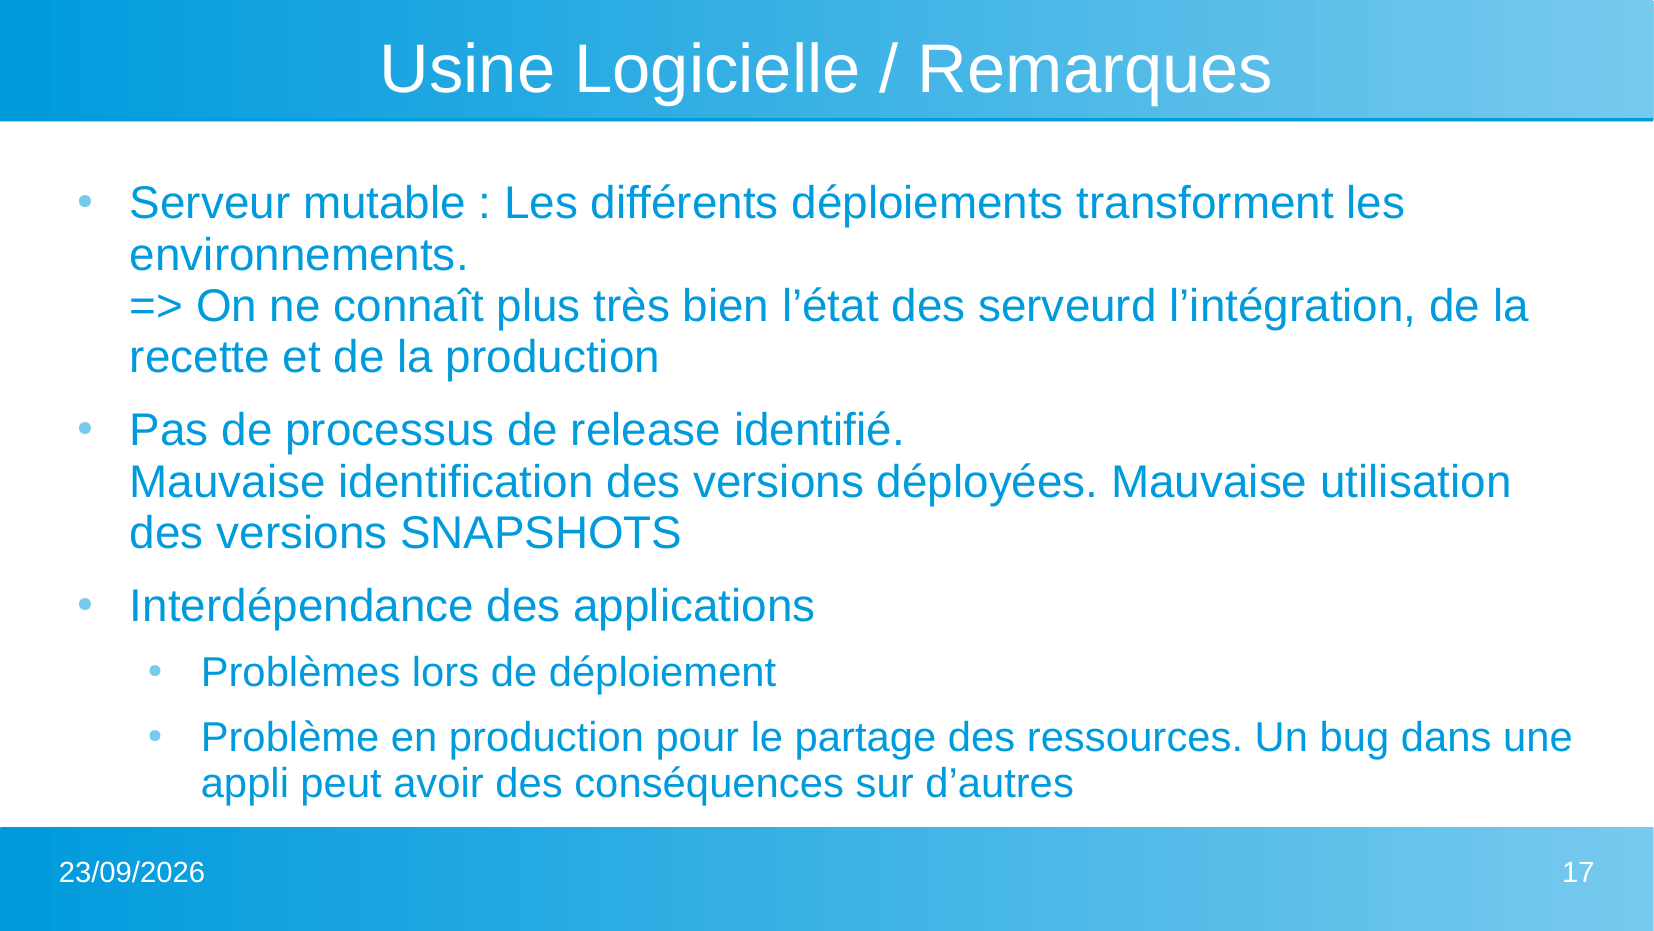

# Usine Logicielle / Remarques
Serveur mutable : Les différents déploiements transforment les environnements.
=> On ne connaît plus très bien l’état des serveurd l’intégration, de la recette et de la production
Pas de processus de release identifié.
Mauvaise identification des versions déployées. Mauvaise utilisation des versions SNAPSHOTS
Interdépendance des applications
Problèmes lors de déploiement
Problème en production pour le partage des ressources. Un bug dans une appli peut avoir des conséquences sur d’autres
17